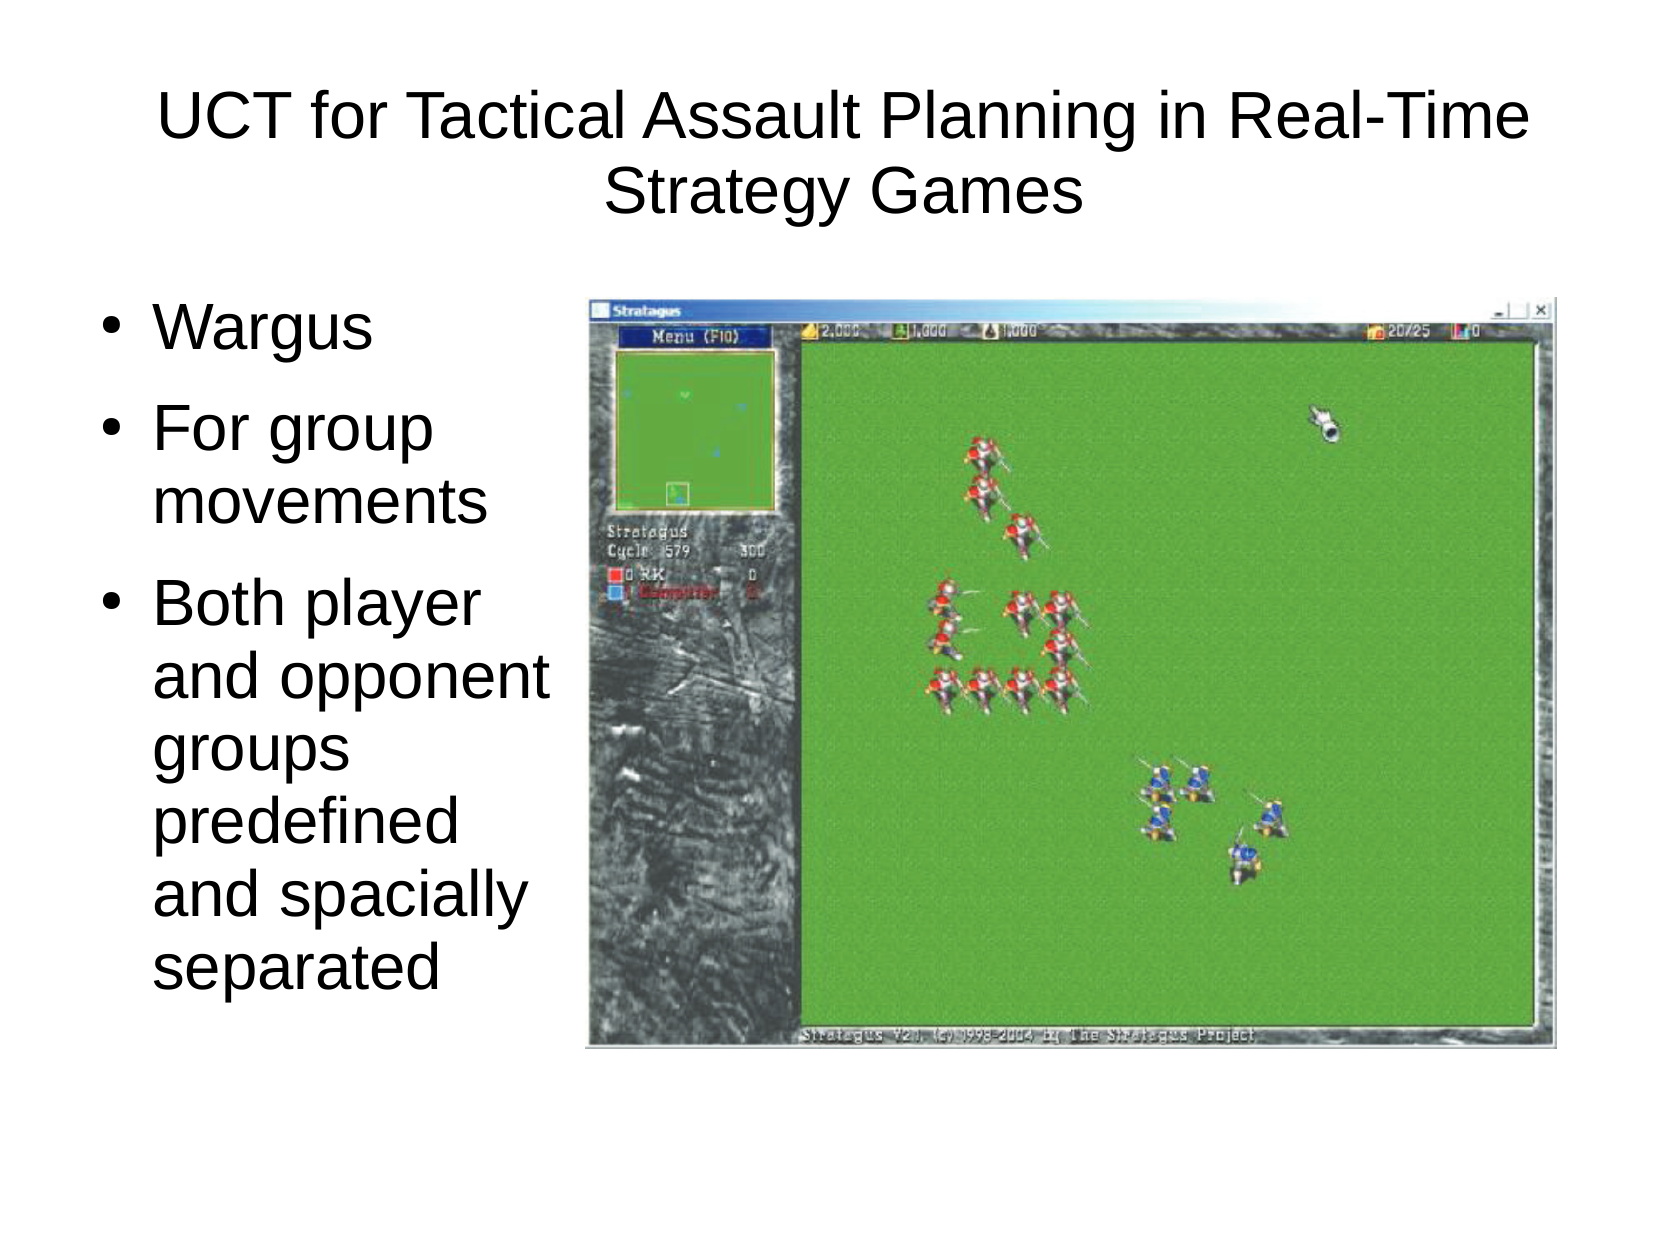

# UCT for Tactical Assault Planning in Real-Time Strategy Games
Wargus
For group
movements
Both player
and opponent
groups
predefined
and spacially
separated